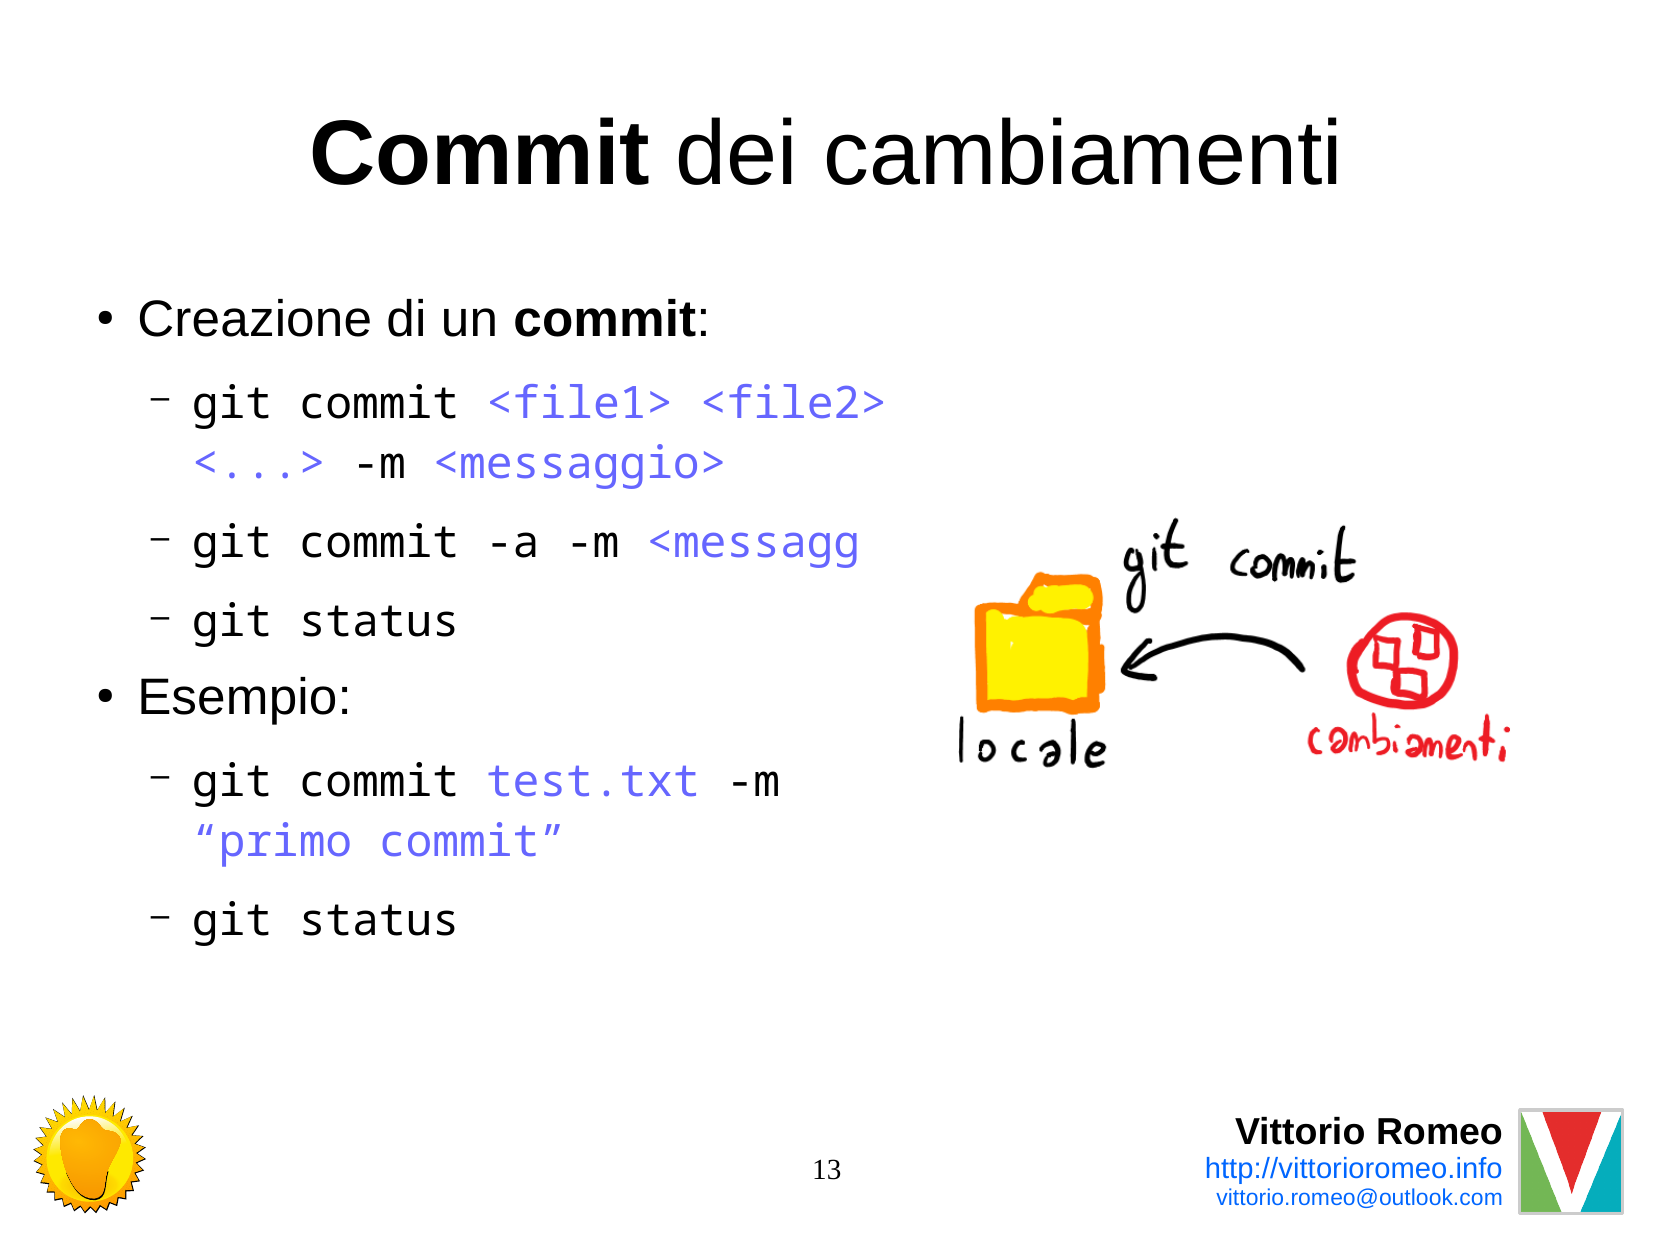

# Commit dei cambiamenti
Creazione di un commit:
git commit <file1> <file2> <...> -m <messaggio>
git commit -a -m <messaggio>
git status
Esempio:
git commit test.txt -m “primo commit”
git status